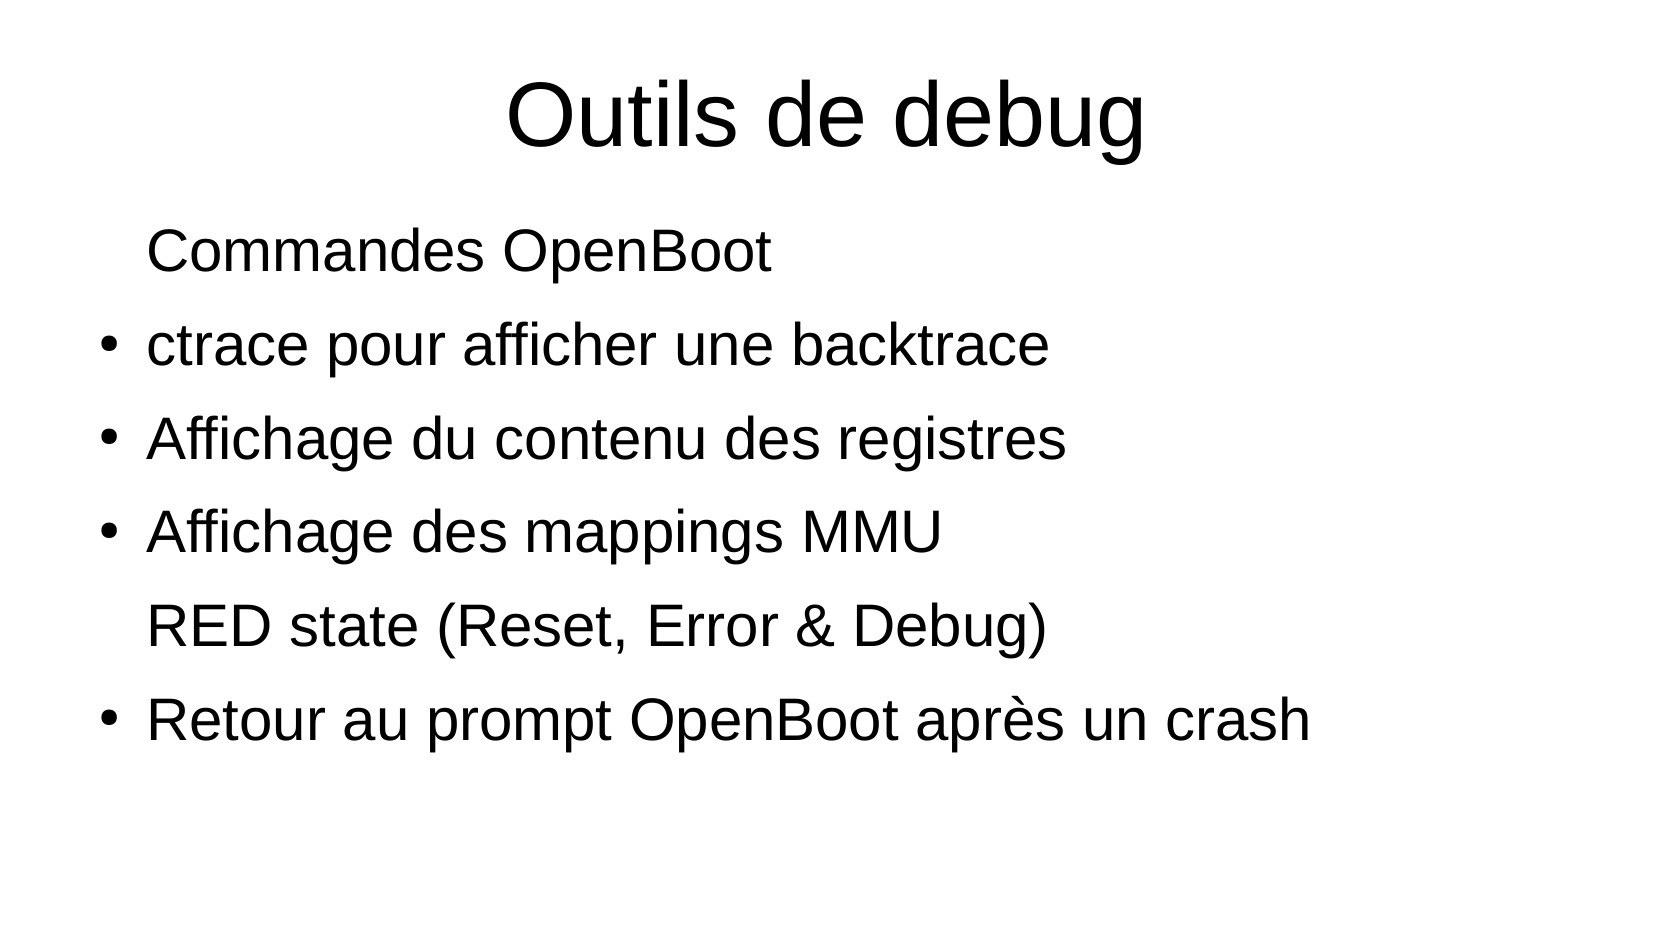

# Outils de debug
Commandes OpenBoot
ctrace pour afficher une backtrace
Affichage du contenu des registres
Affichage des mappings MMU
RED state (Reset, Error & Debug)
Retour au prompt OpenBoot après un crash